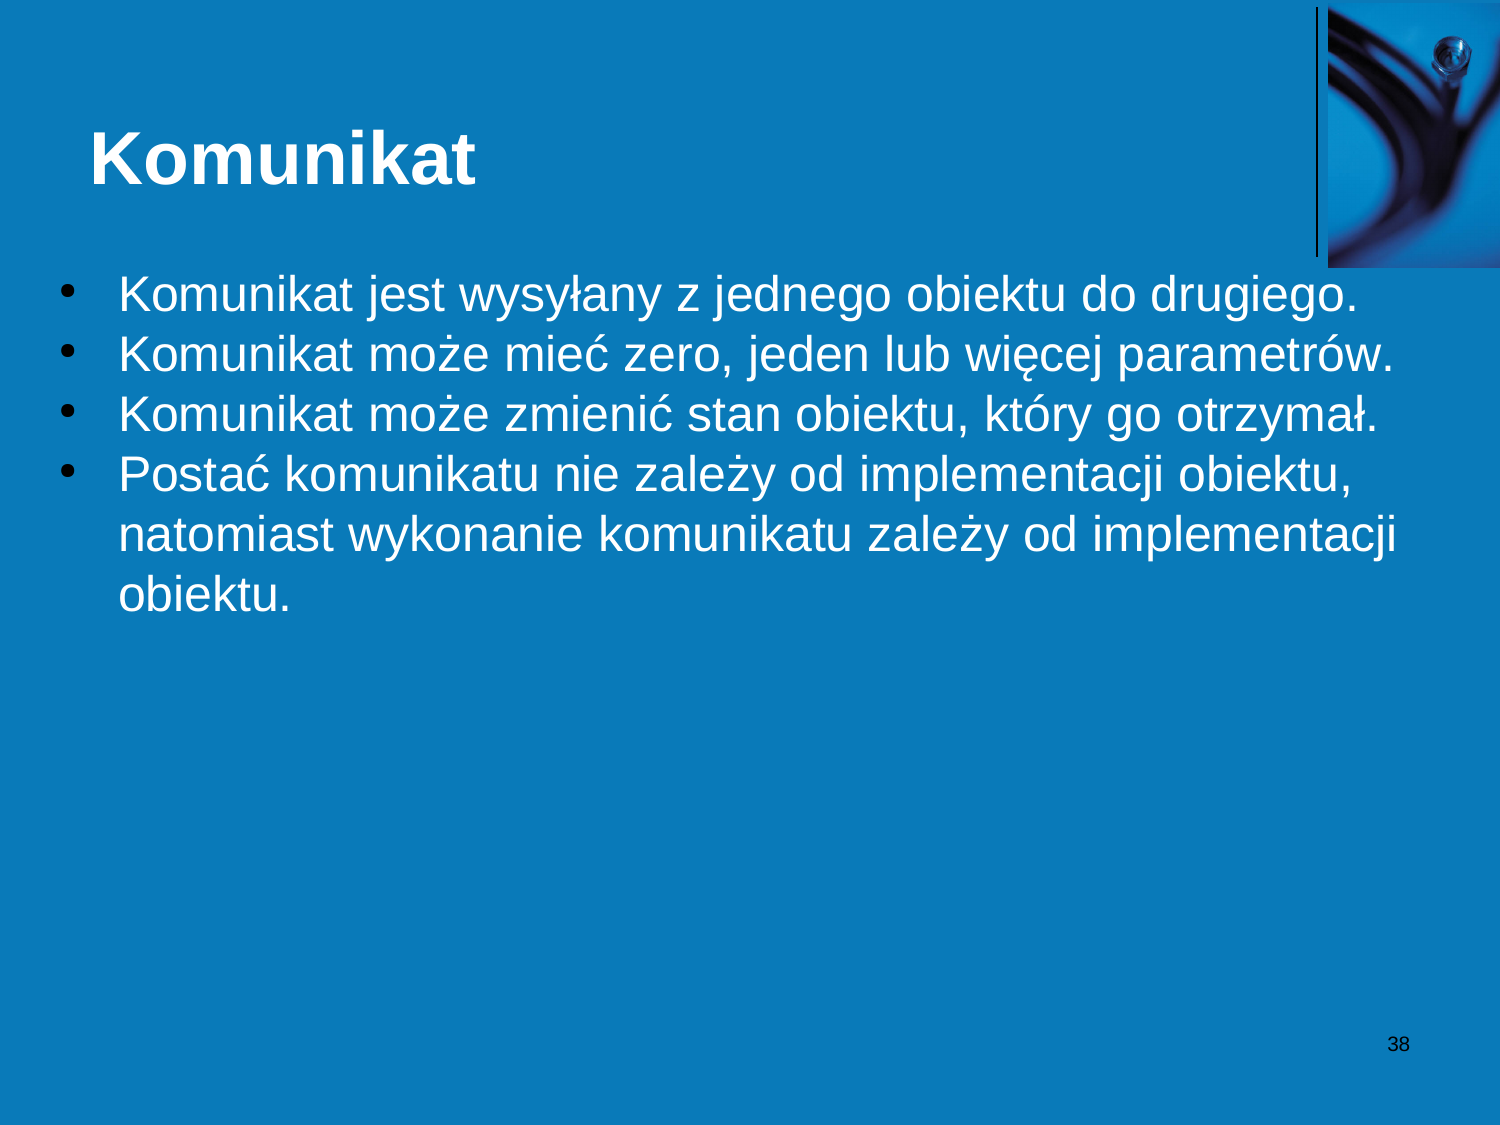

# Komunikat
Komunikat jest wysyłany z jednego obiektu do drugiego.
Komunikat może mieć zero, jeden lub więcej parametrów.
Komunikat może zmienić stan obiektu, który go otrzymał.
Postać komunikatu nie zależy od implementacji obiektu, natomiast wykonanie komunikatu zależy od implementacji obiektu.
38